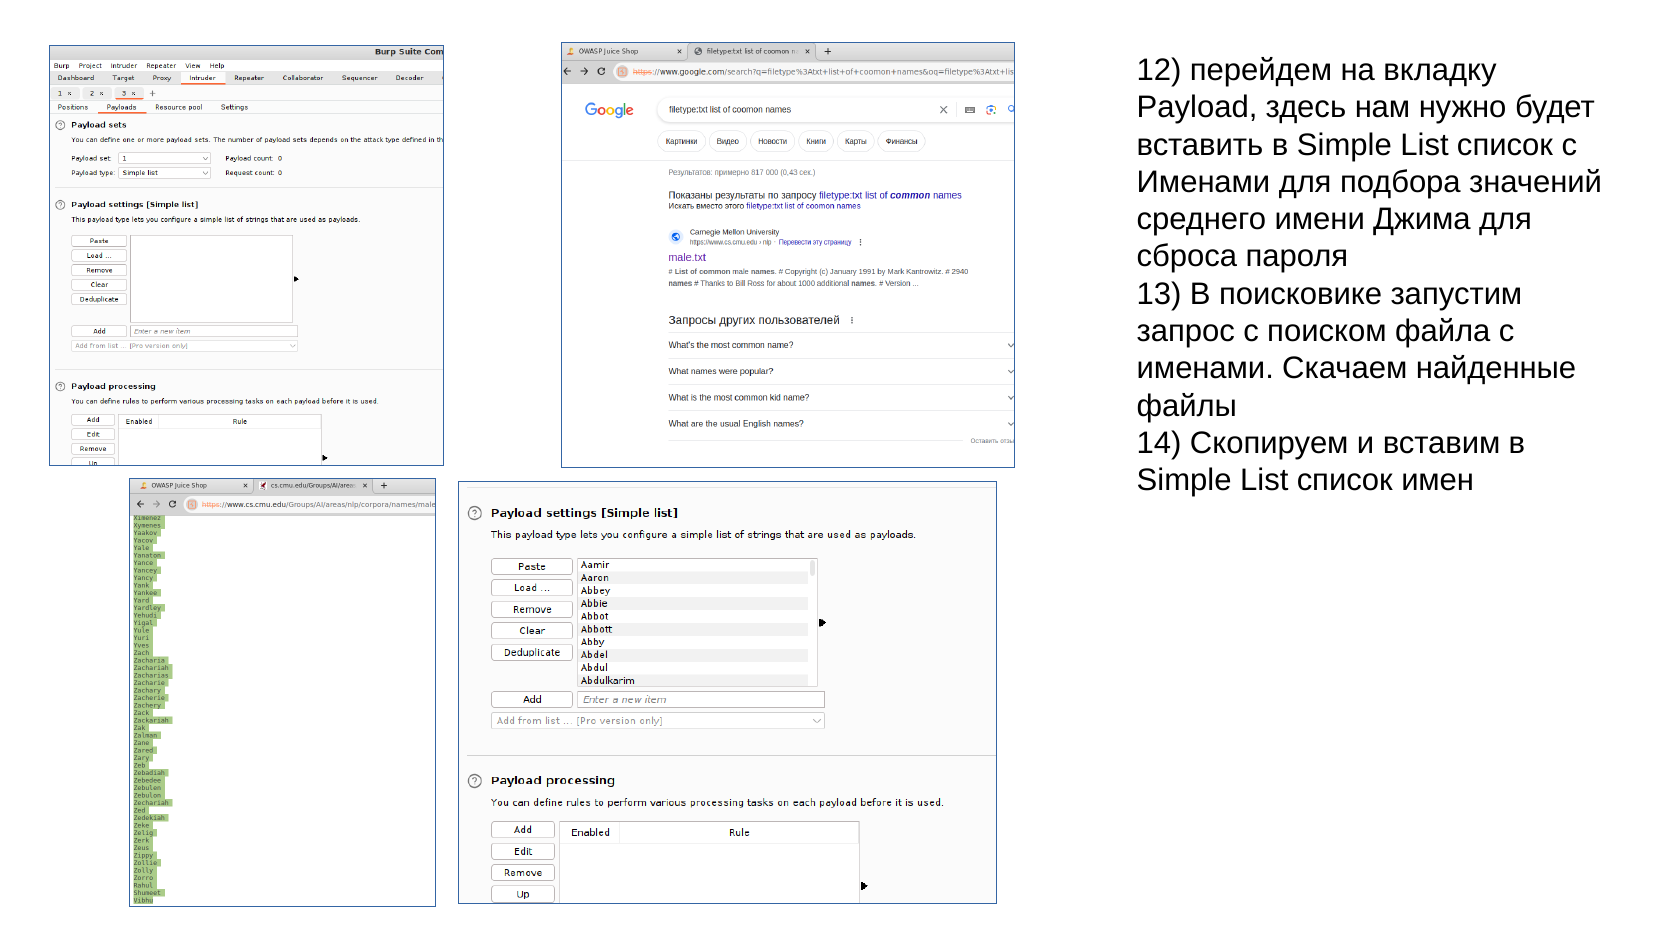

12) перейдем на вкладку Payload, здесь нам нужно будет вставить в Simple List список с Именами для подбора значений среднего имени Джима для сброса пароля
13) В поисковике запустим запрос с поиском файла с именами. Скачаем найденные файлы
14) Скопируем и вставим в Simple List список имен